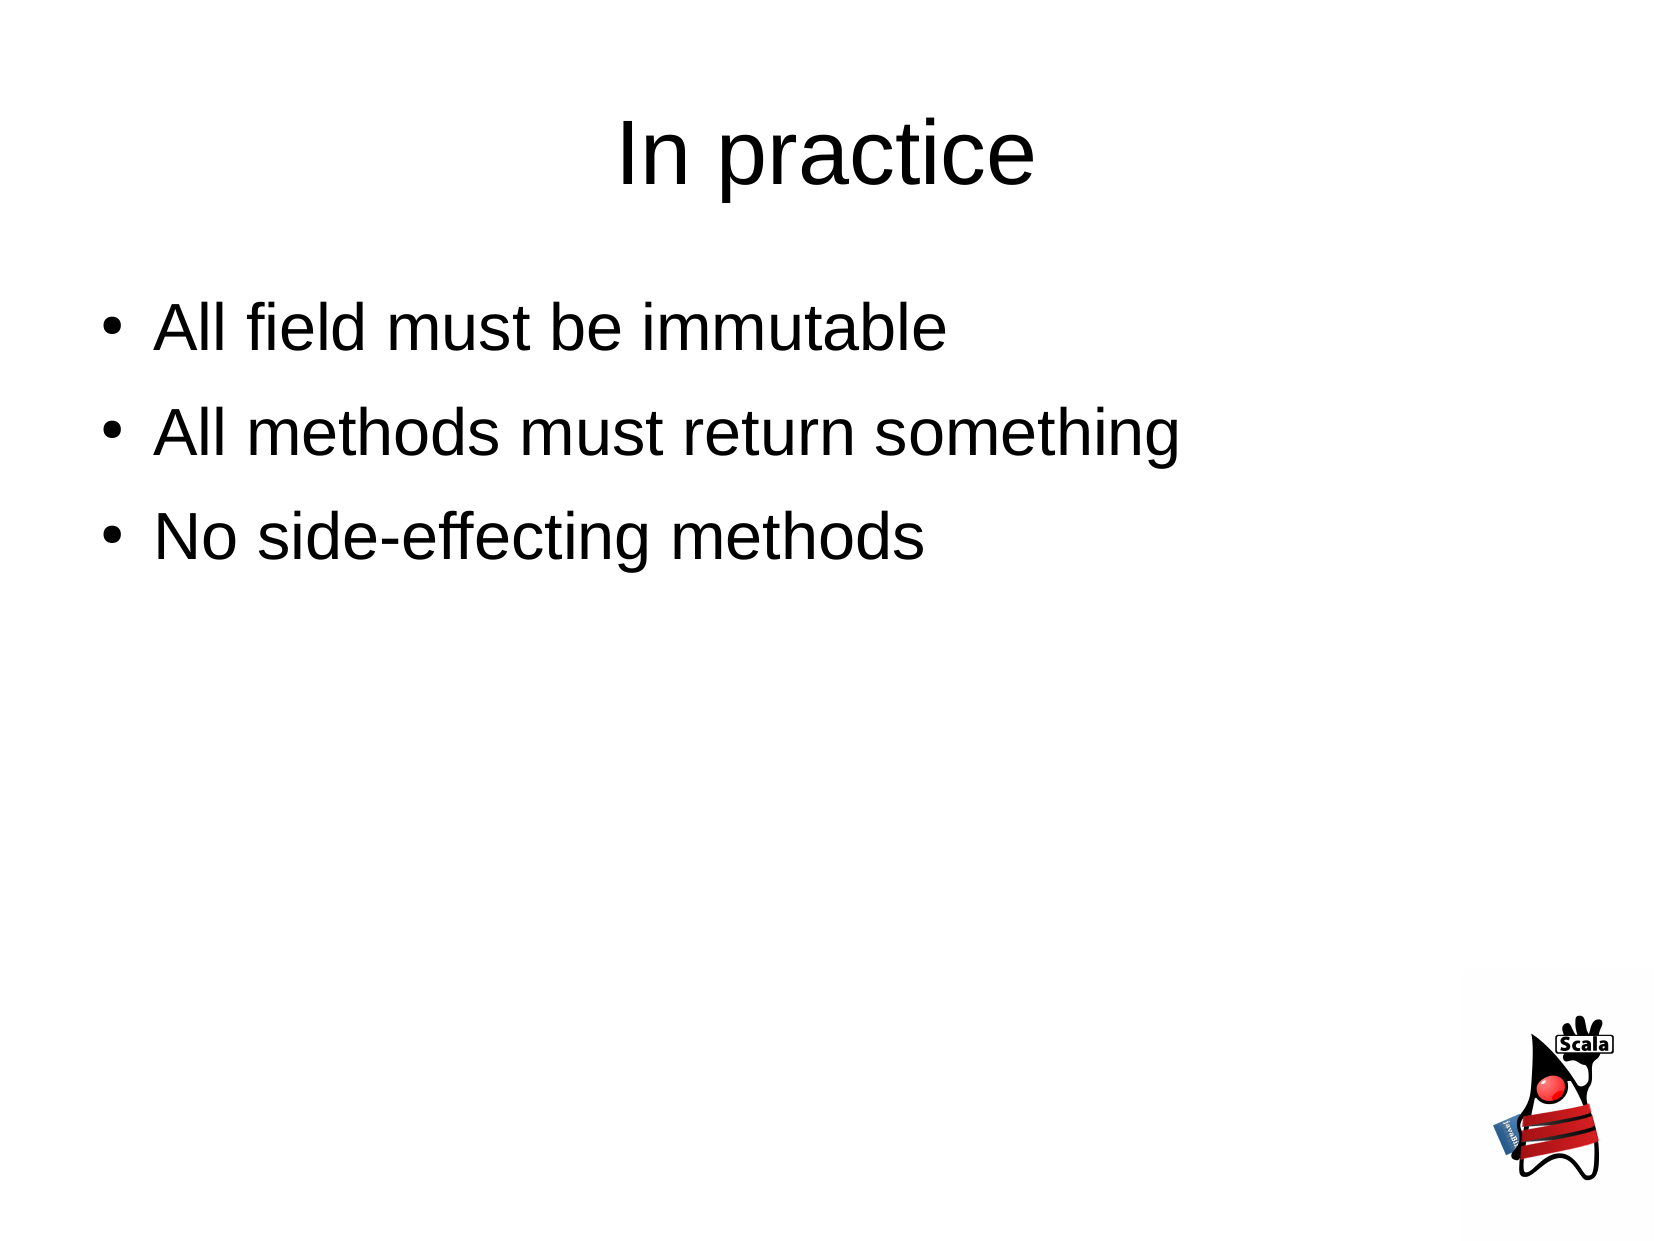

# In practice
All field must be immutable
All methods must return something
No side-effecting methods